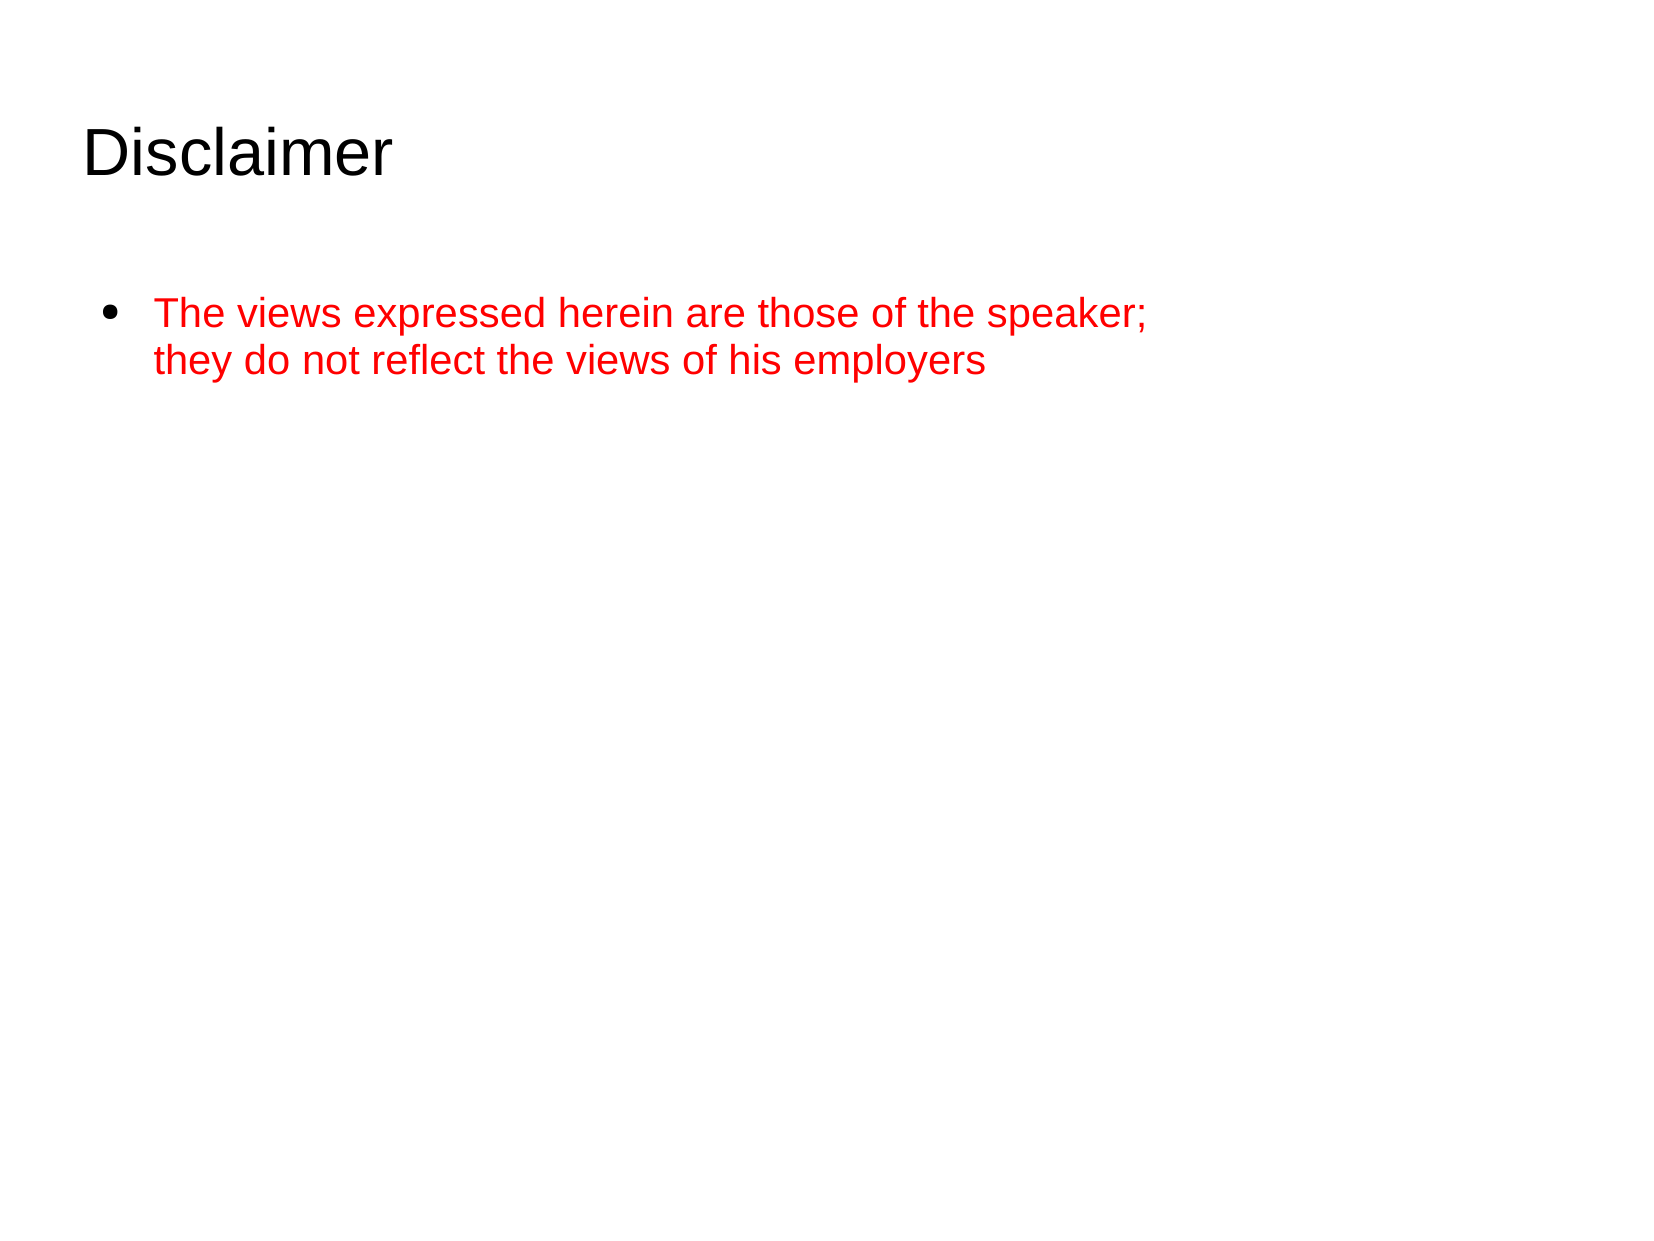

# Disclaimer
The views expressed herein are those of the speaker;
they do not reflect the views of his employers